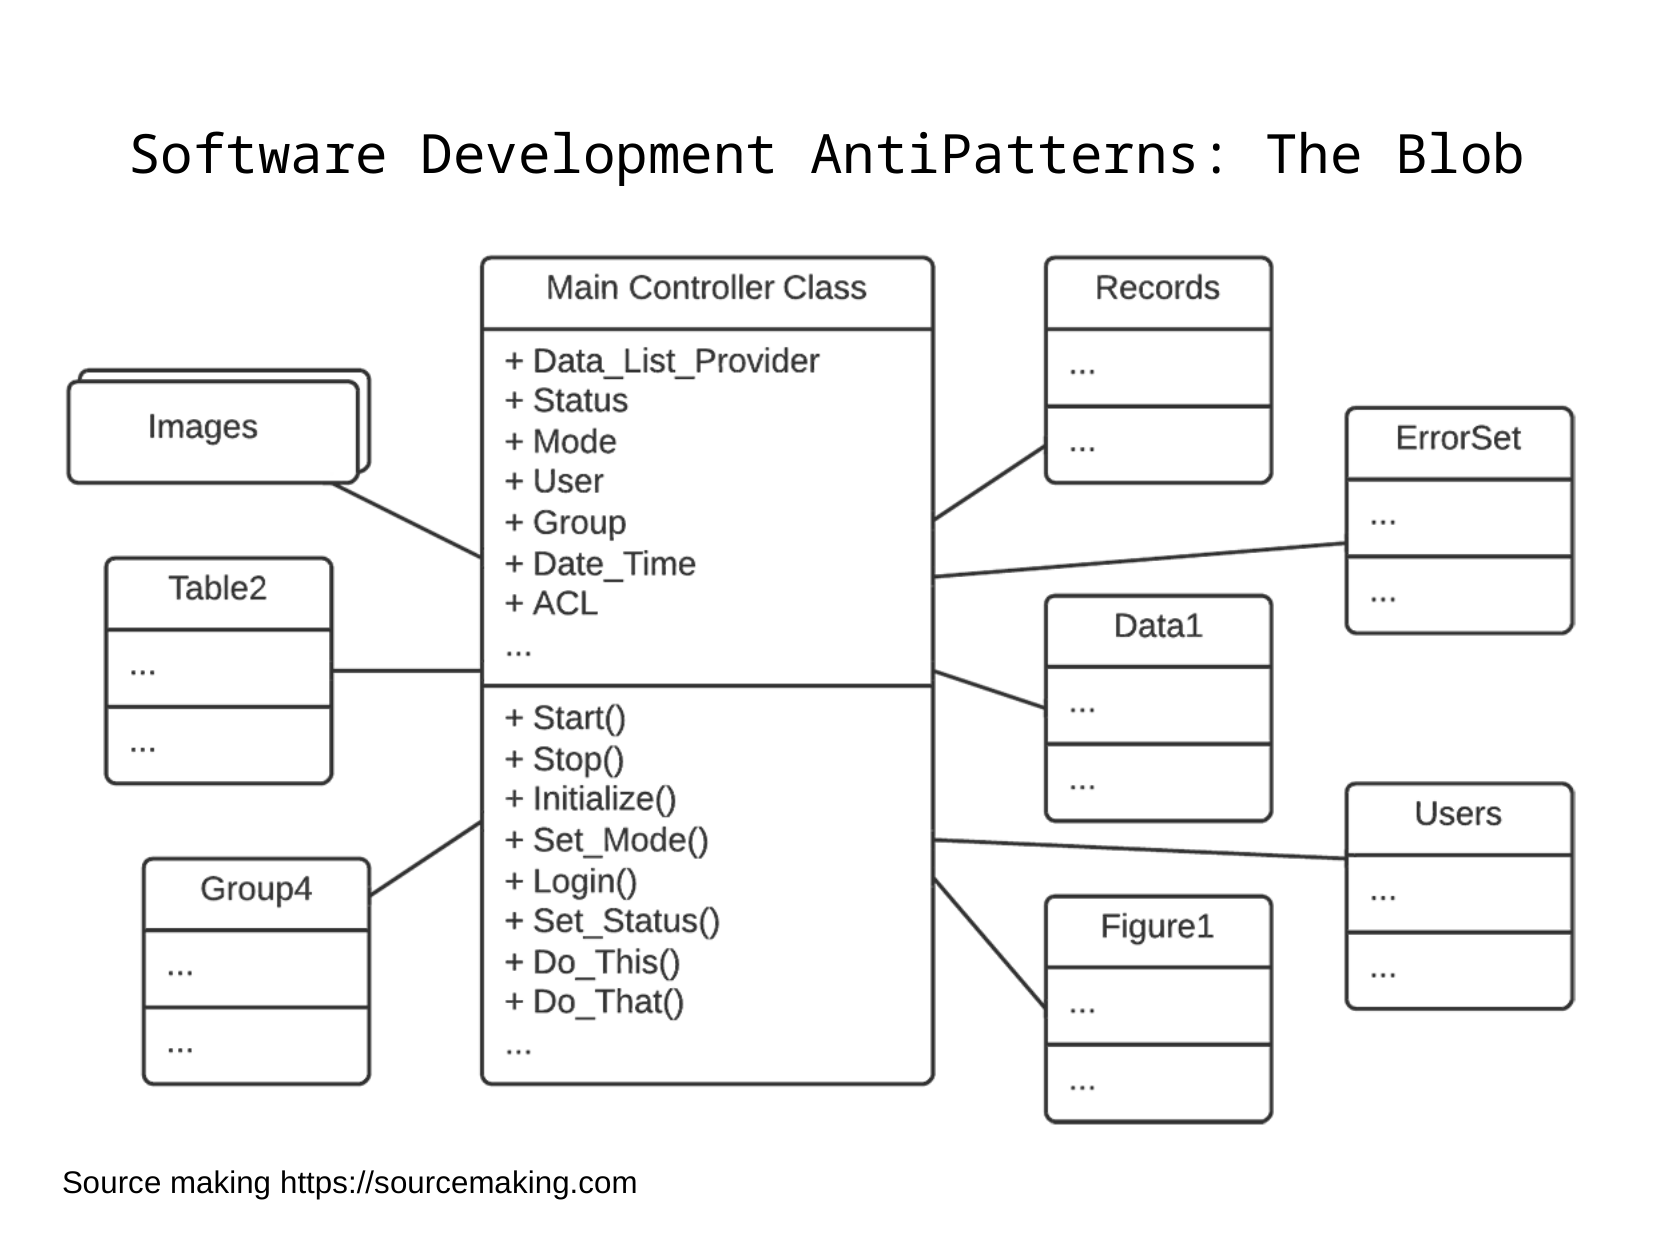

# Software Development AntiPatterns: The Blob
Source making https://sourcemaking.com